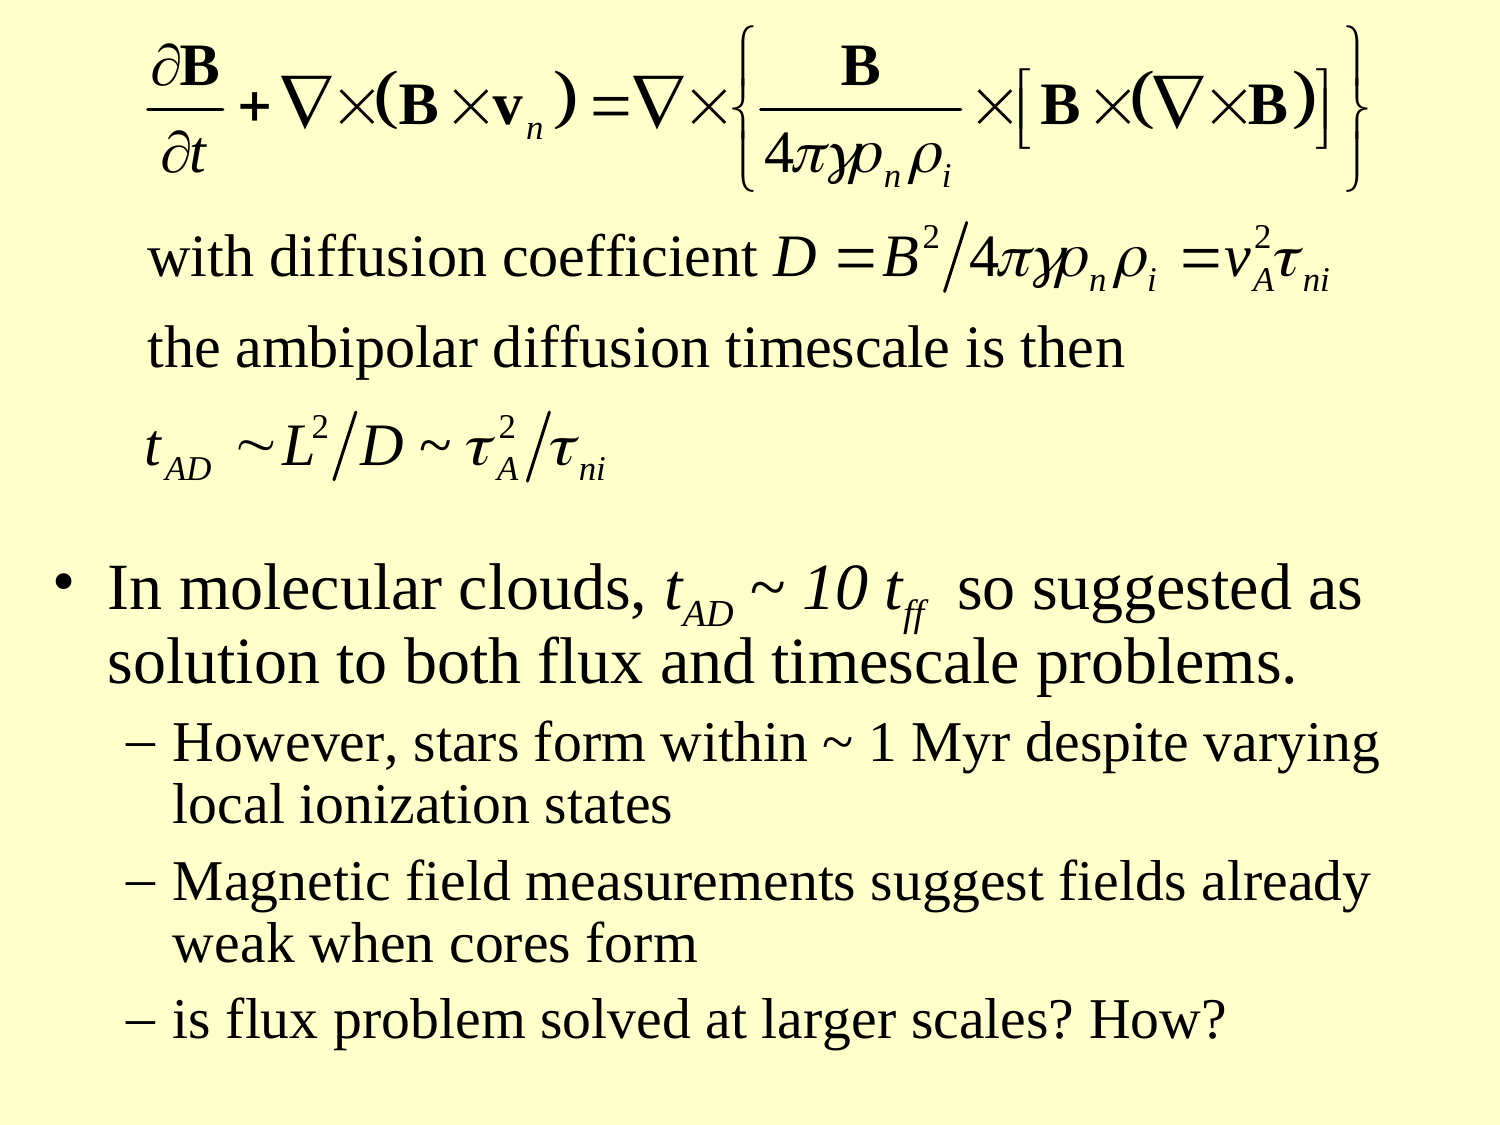

# In molecular clouds, tAD ~ 10 tff so suggested as solution to both flux and timescale problems.
However, stars form within ~ 1 Myr despite varying local ionization states
Magnetic field measurements suggest fields already weak when cores form
is flux problem solved at larger scales? How?